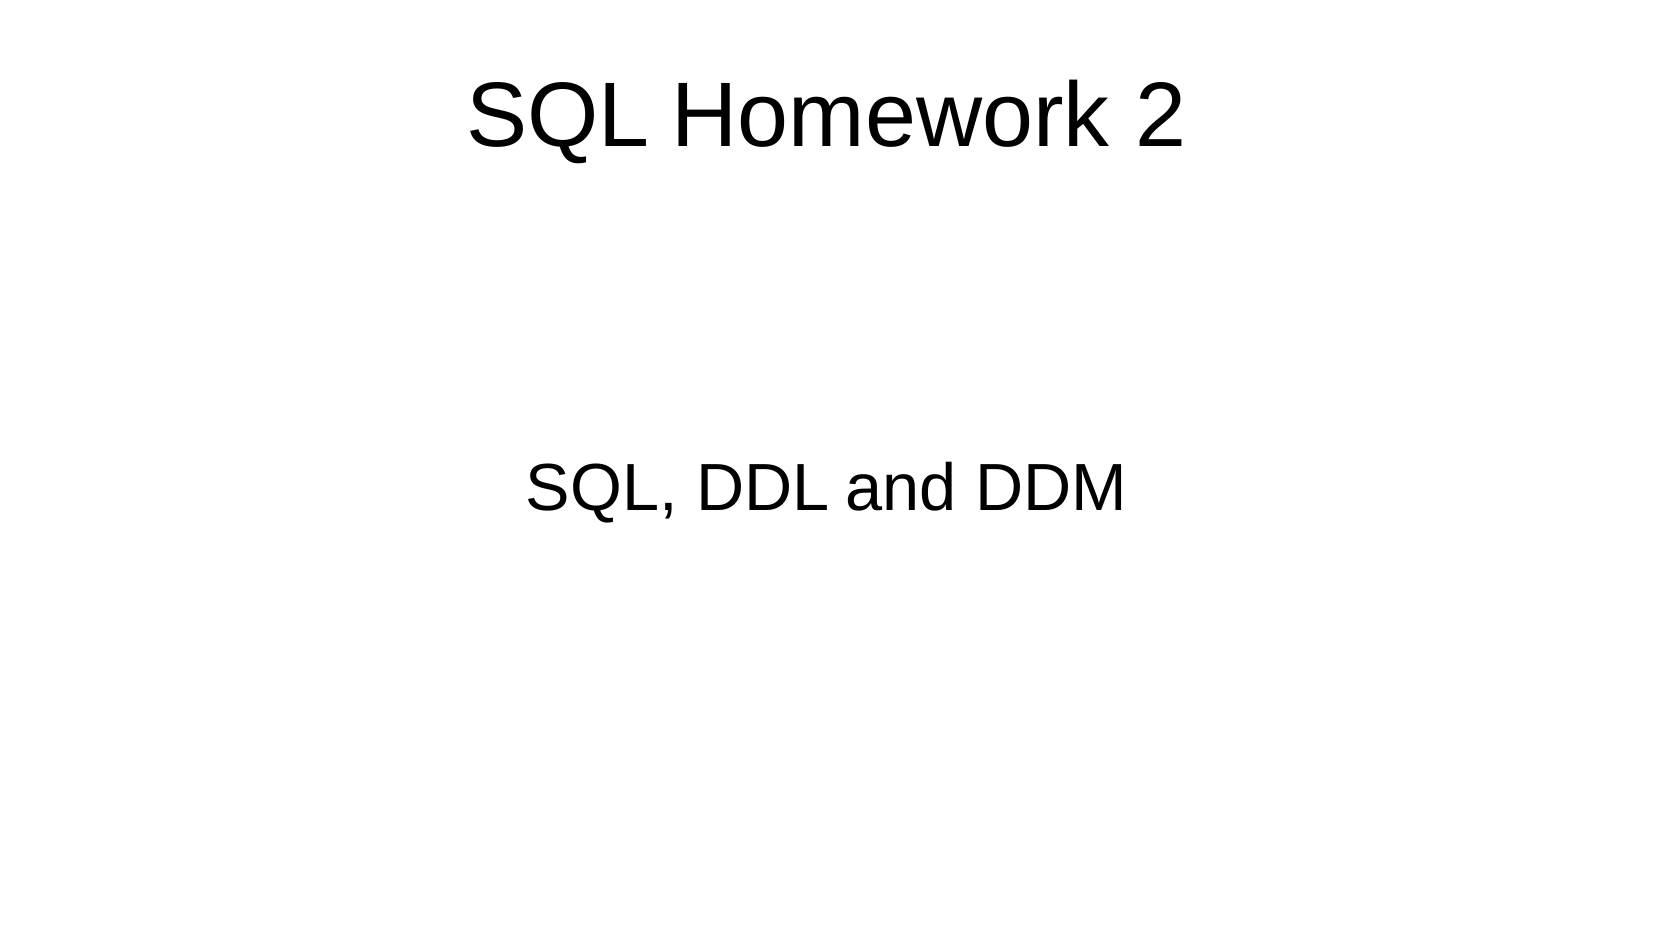

# SQL Homework 2
SQL, DDL and DDM